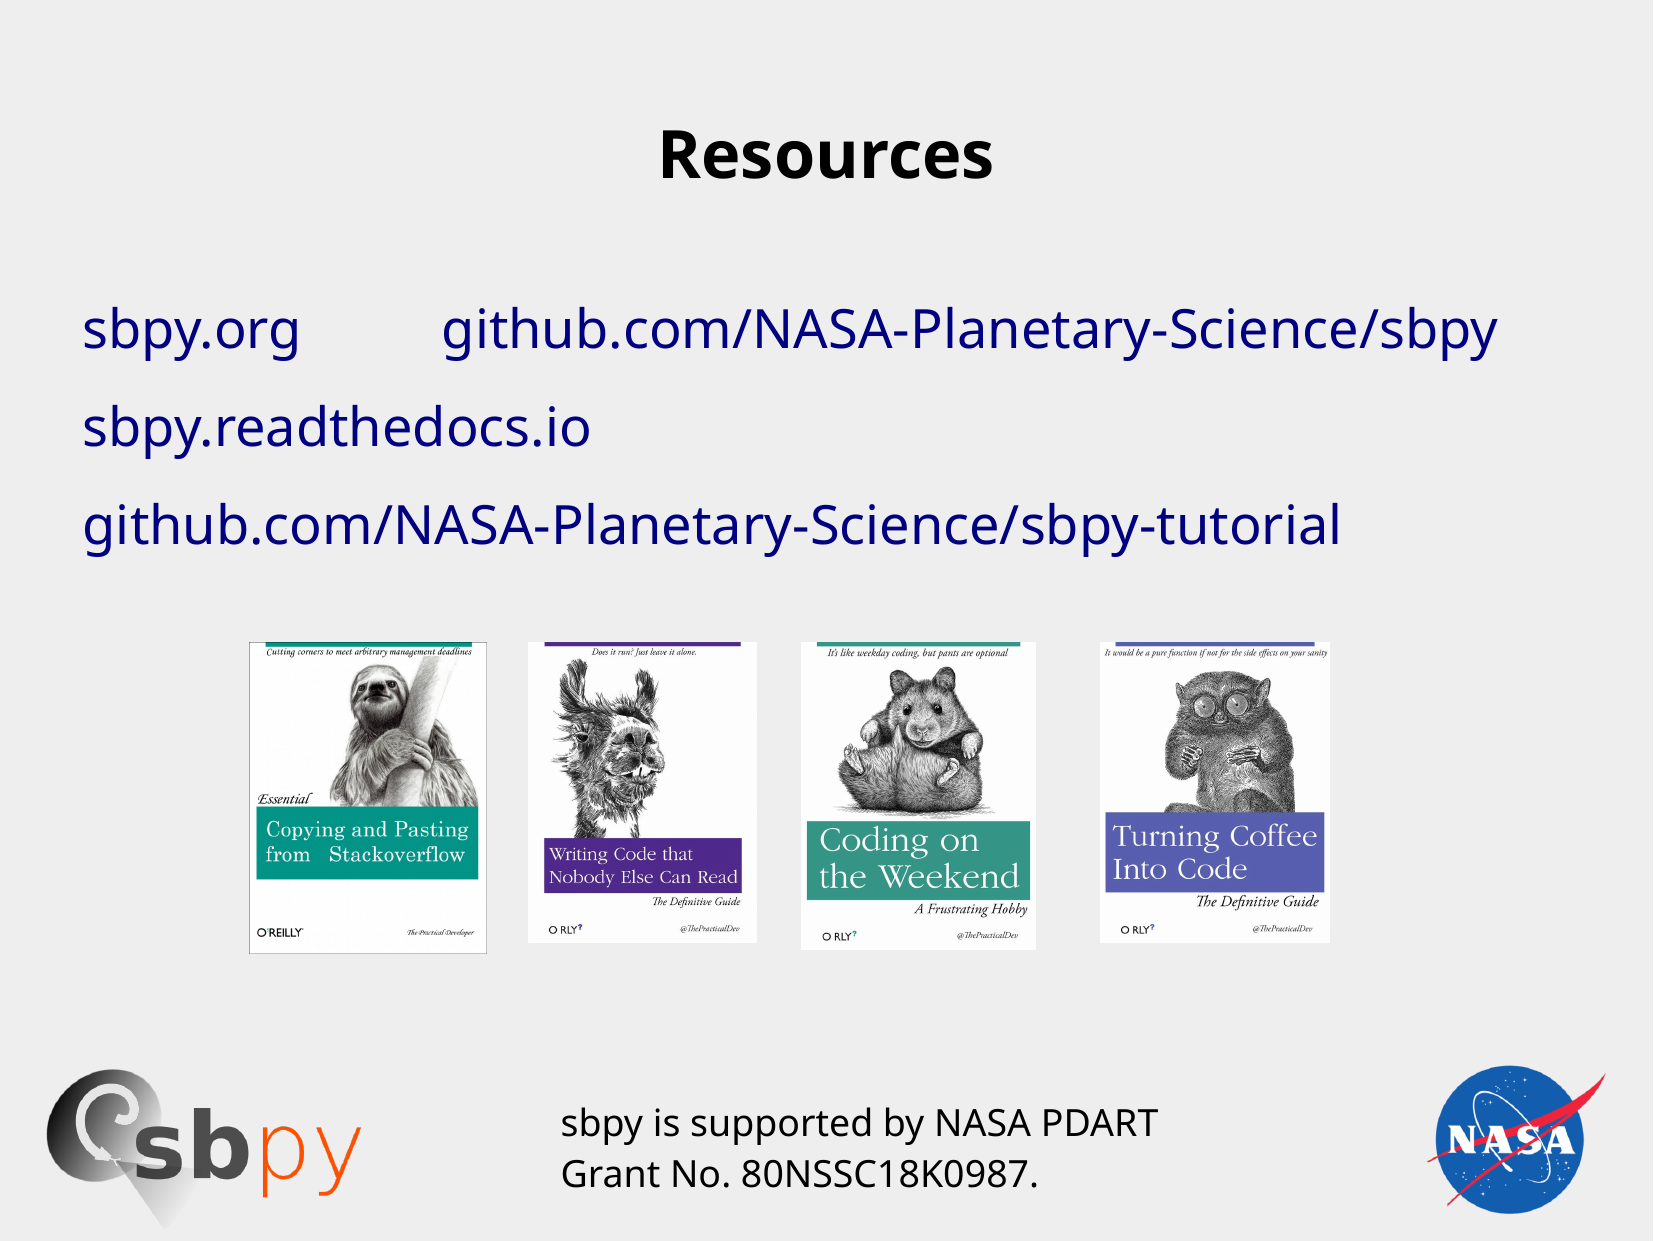

# Resources
sbpy.org github.com/NASA-Planetary-Science/sbpy
sbpy.readthedocs.io
github.com/NASA-Planetary-Science/sbpy-tutorial
sbpy is supported by NASA PDART
Grant No. 80NSSC18K0987.